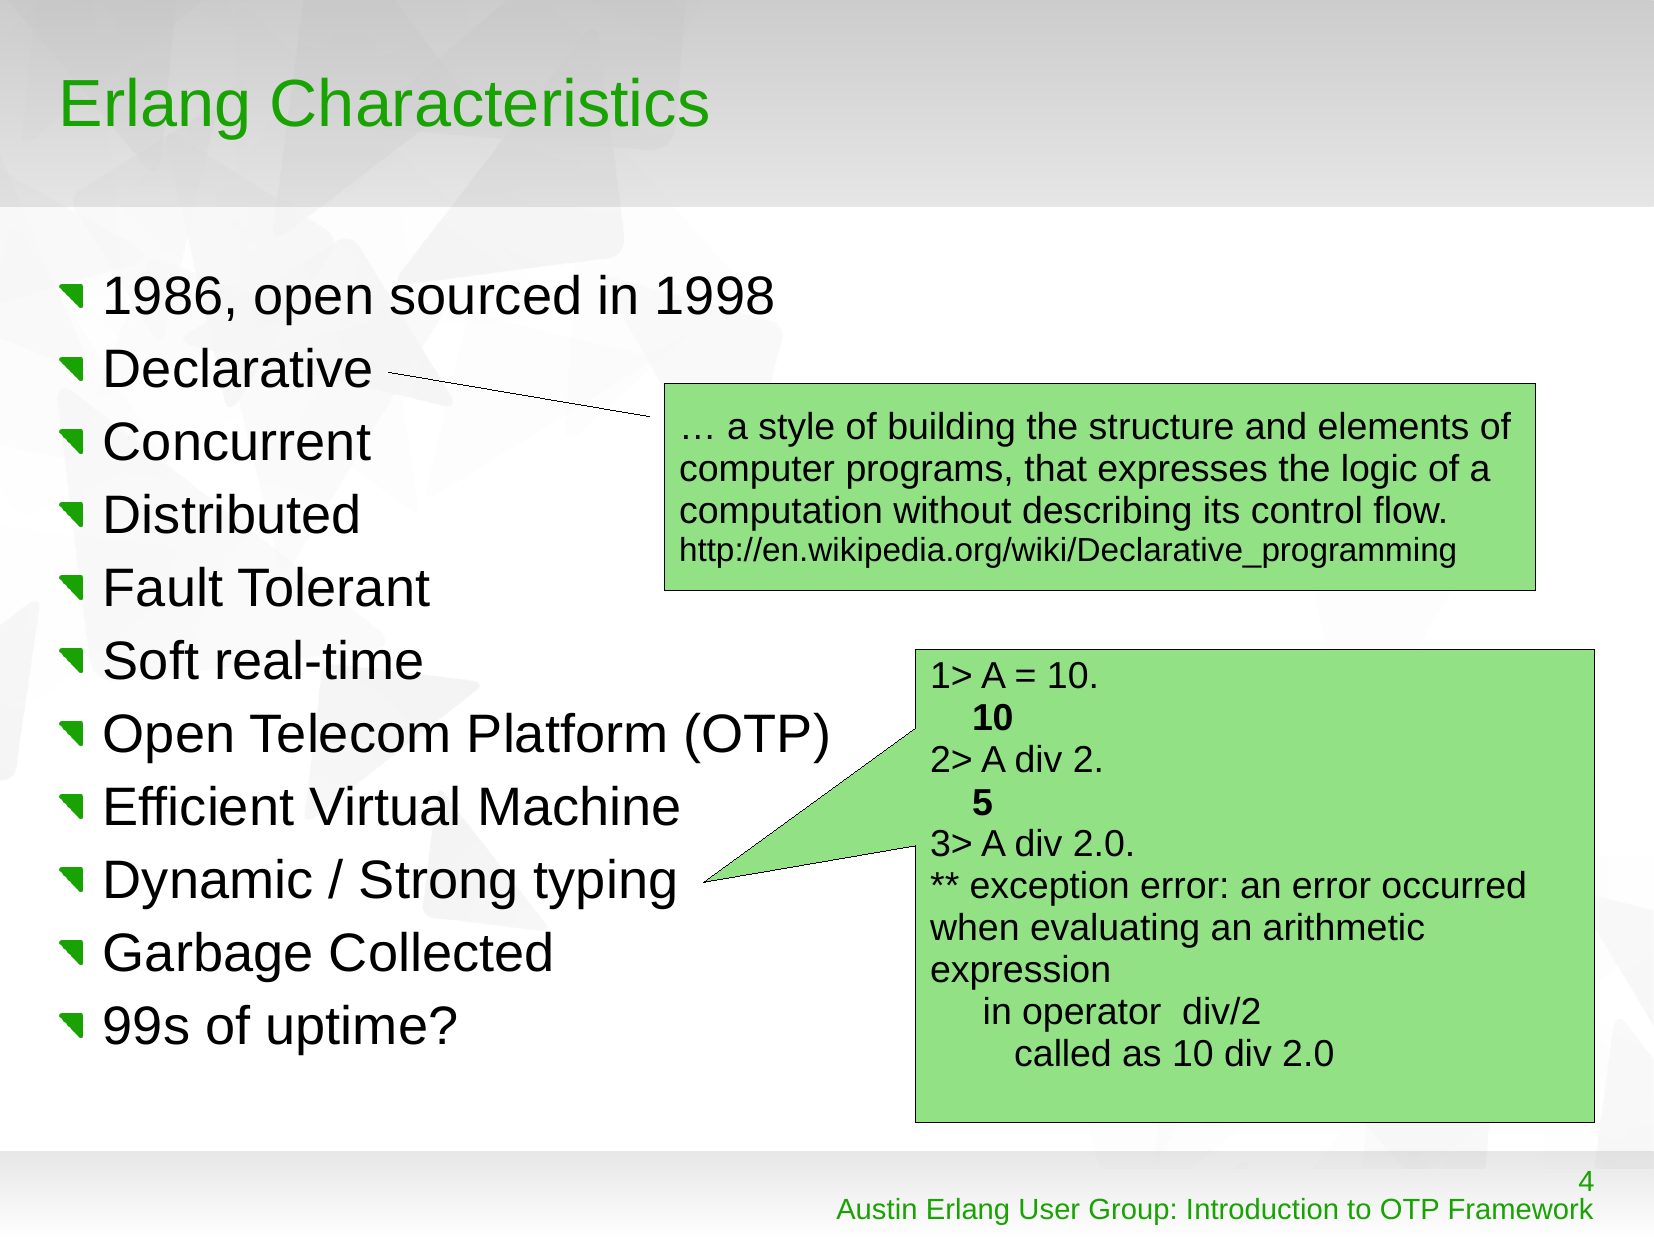

# Erlang Characteristics
1986, open sourced in 1998
Declarative
Concurrent
Distributed
Fault Tolerant
Soft real-time
Open Telecom Platform (OTP)
Efficient Virtual Machine
Dynamic / Strong typing
Garbage Collected
99s of uptime?
… a style of building the structure and elements of computer programs, that expresses the logic of a computation without describing its control flow.
http://en.wikipedia.org/wiki/Declarative_programming
1> A = 10.
 10
2> A div 2.
 5
3> A div 2.0.
** exception error: an error occurred when evaluating an arithmetic expression
 in operator div/2
 called as 10 div 2.0
4
Austin Erlang User Group: Introduction to OTP Framework